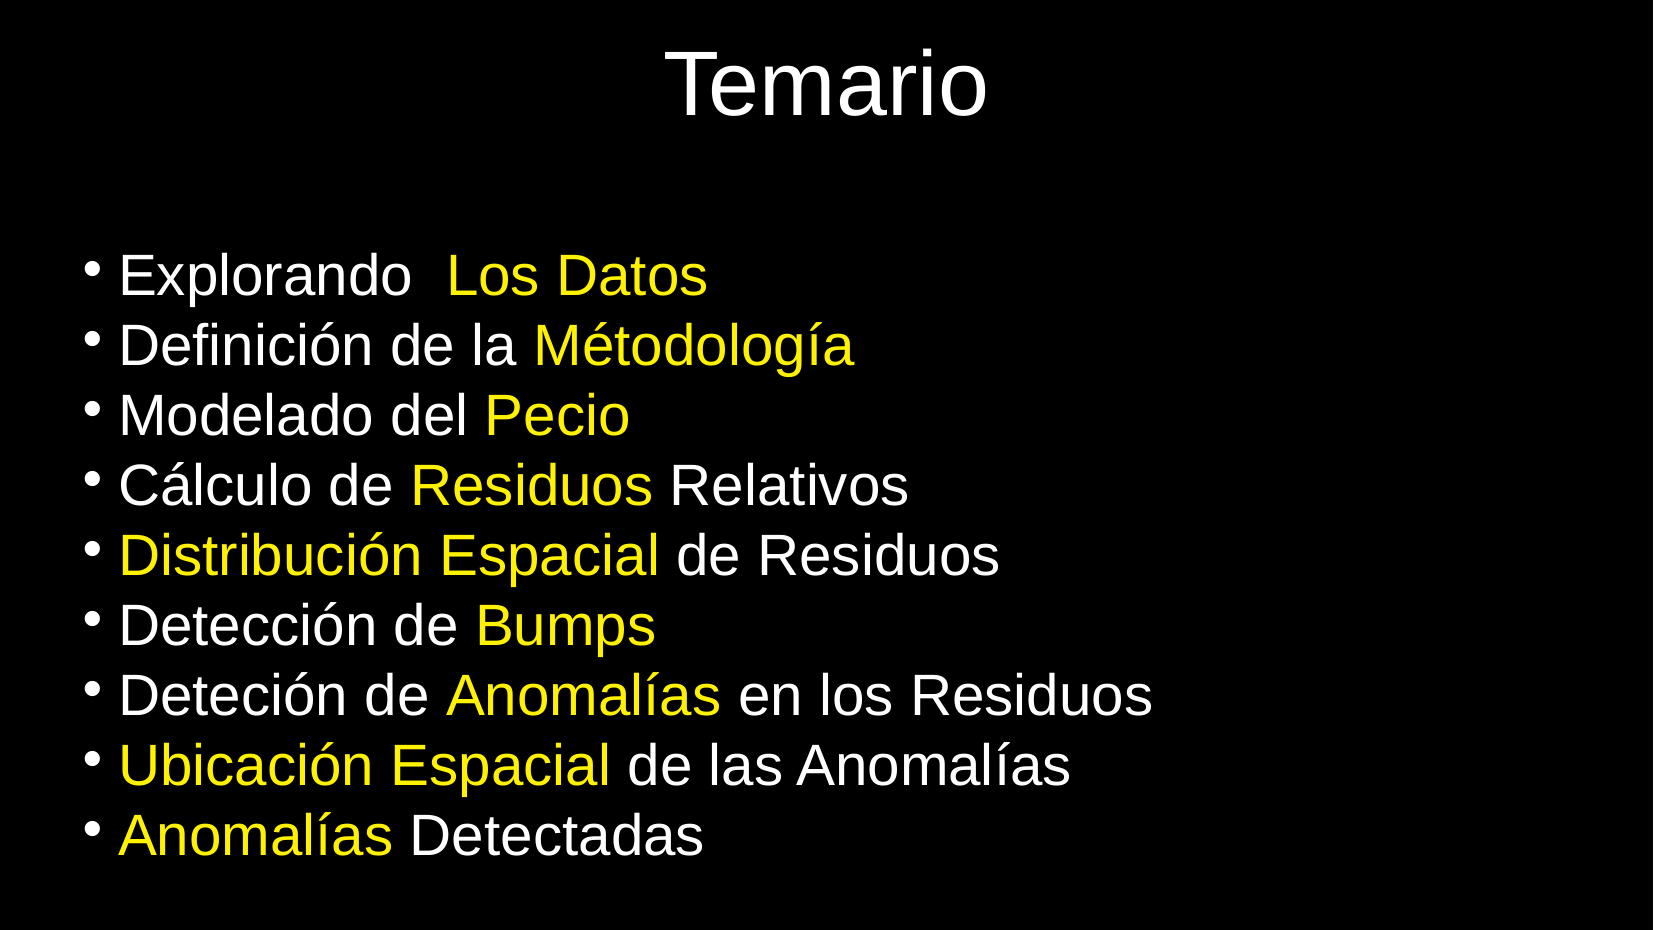

Temario
Explorando Los Datos
Definición de la Métodología
Modelado del Pecio
Cálculo de Residuos Relativos
Distribución Espacial de Residuos
Detección de Bumps
Deteción de Anomalías en los Residuos
Ubicación Espacial de las Anomalías
Anomalías Detectadas